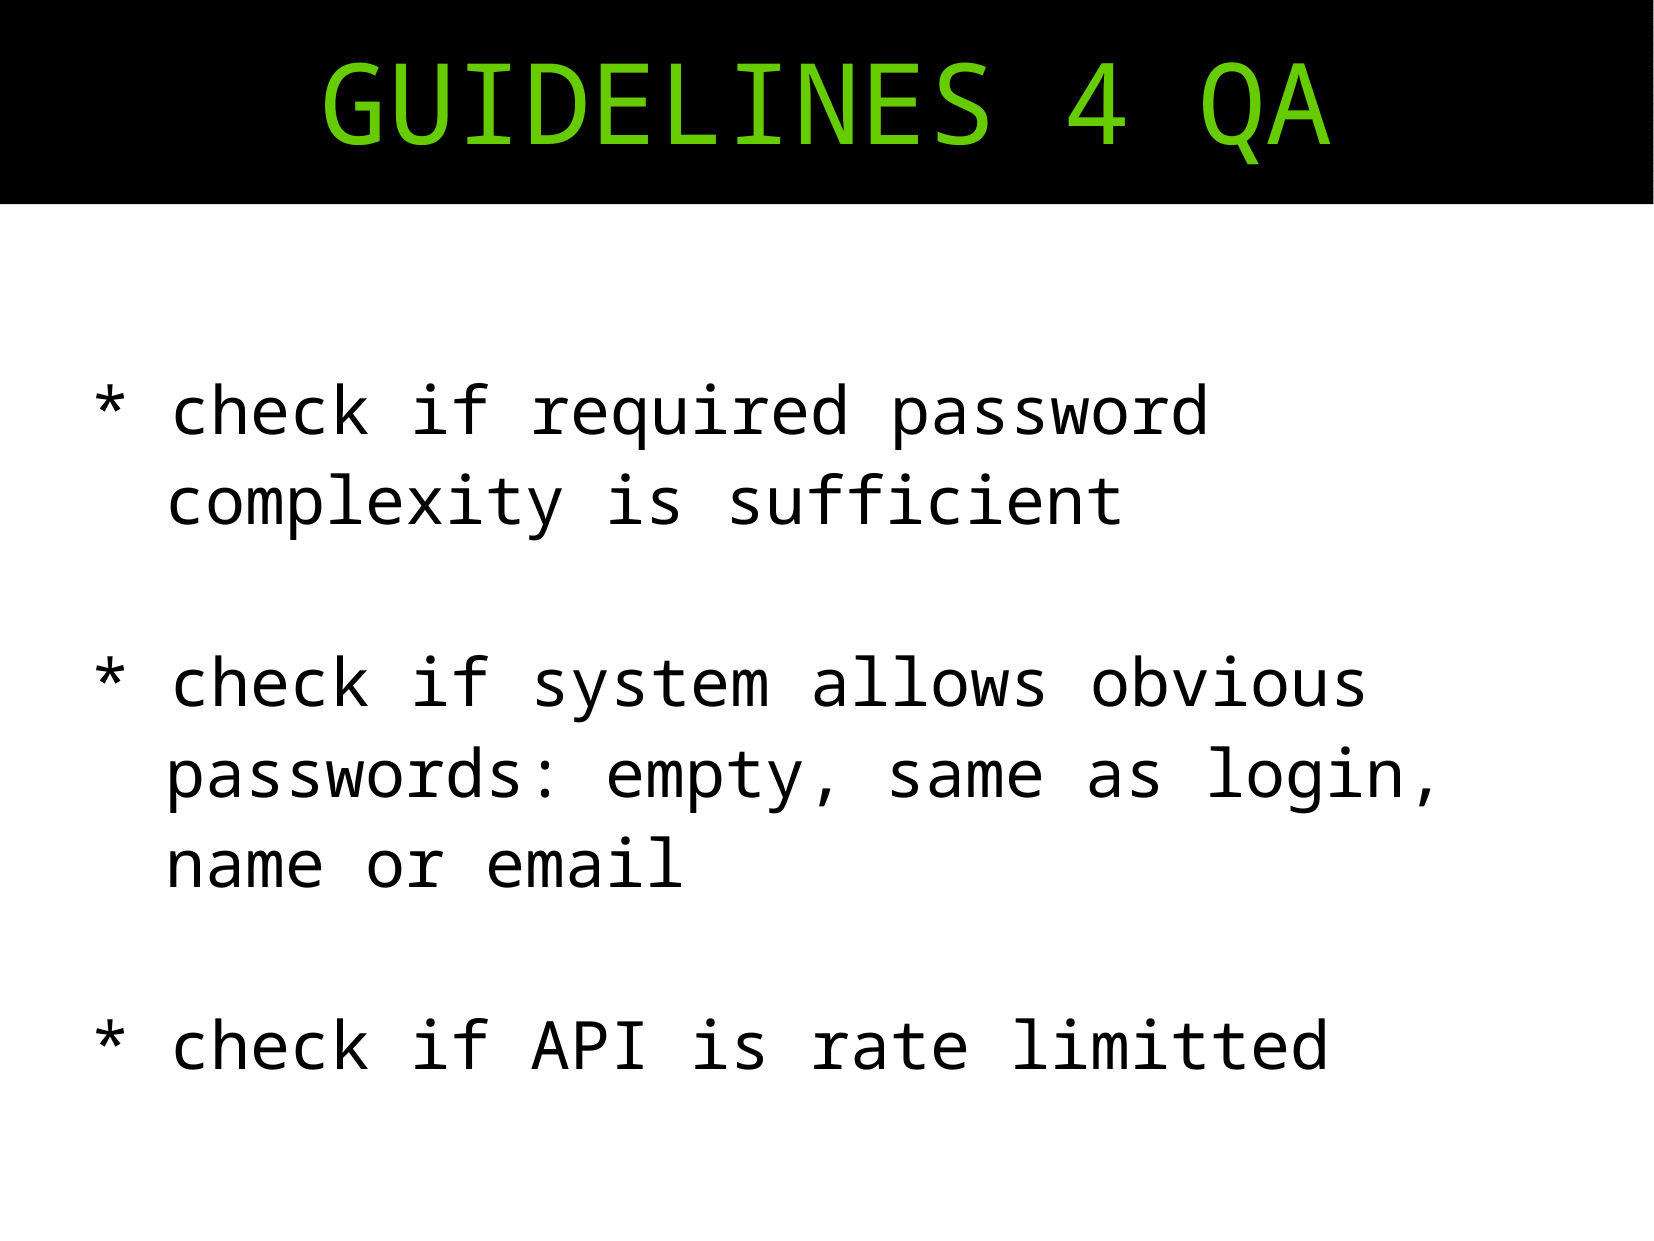

# GUIDELINES 4 QA
* check if required password
	complexity is sufficient
* check if system allows obvious
	passwords: empty, same as login,
	name or email
* check if API is rate limitted